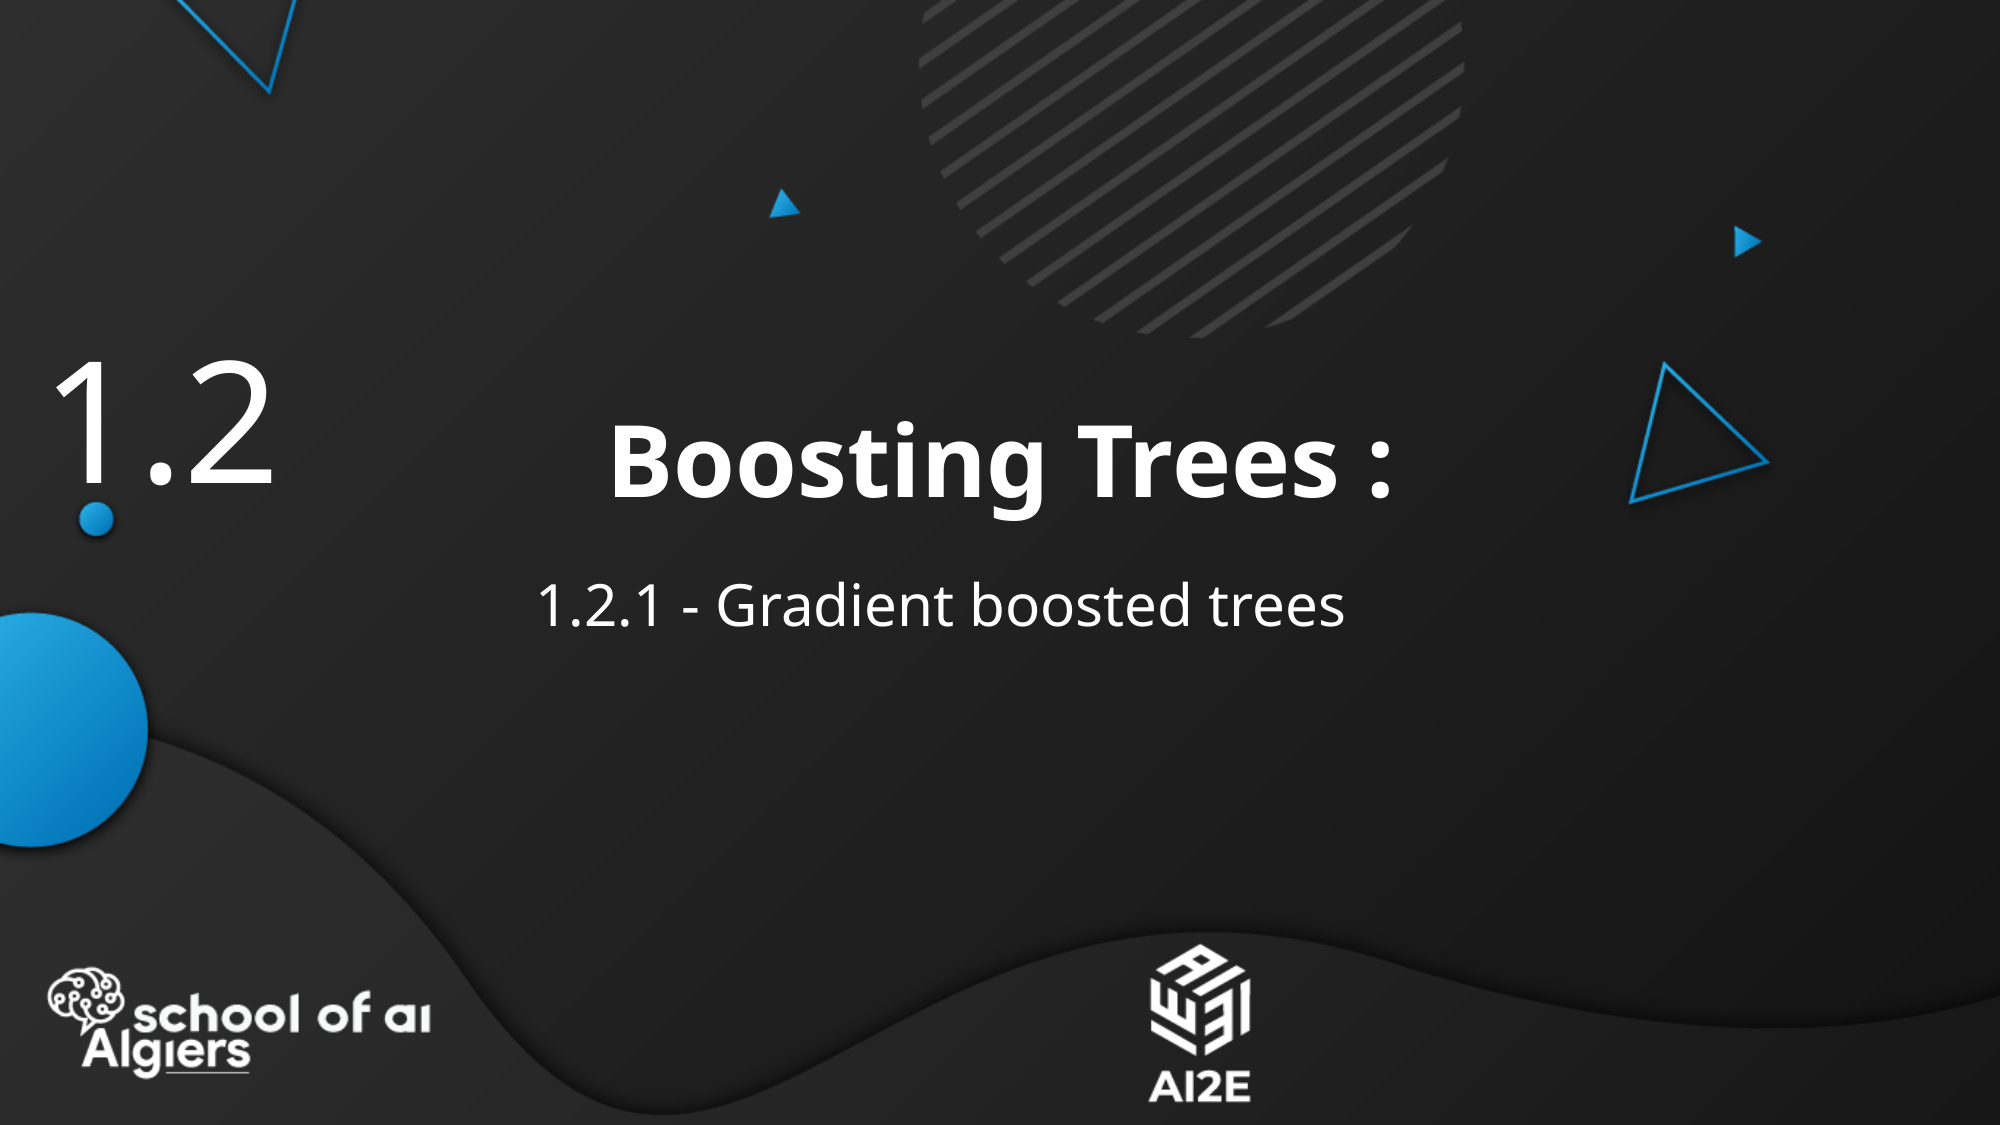

1.2
# Boosting Trees :
1.2.1 - Gradient boosted trees